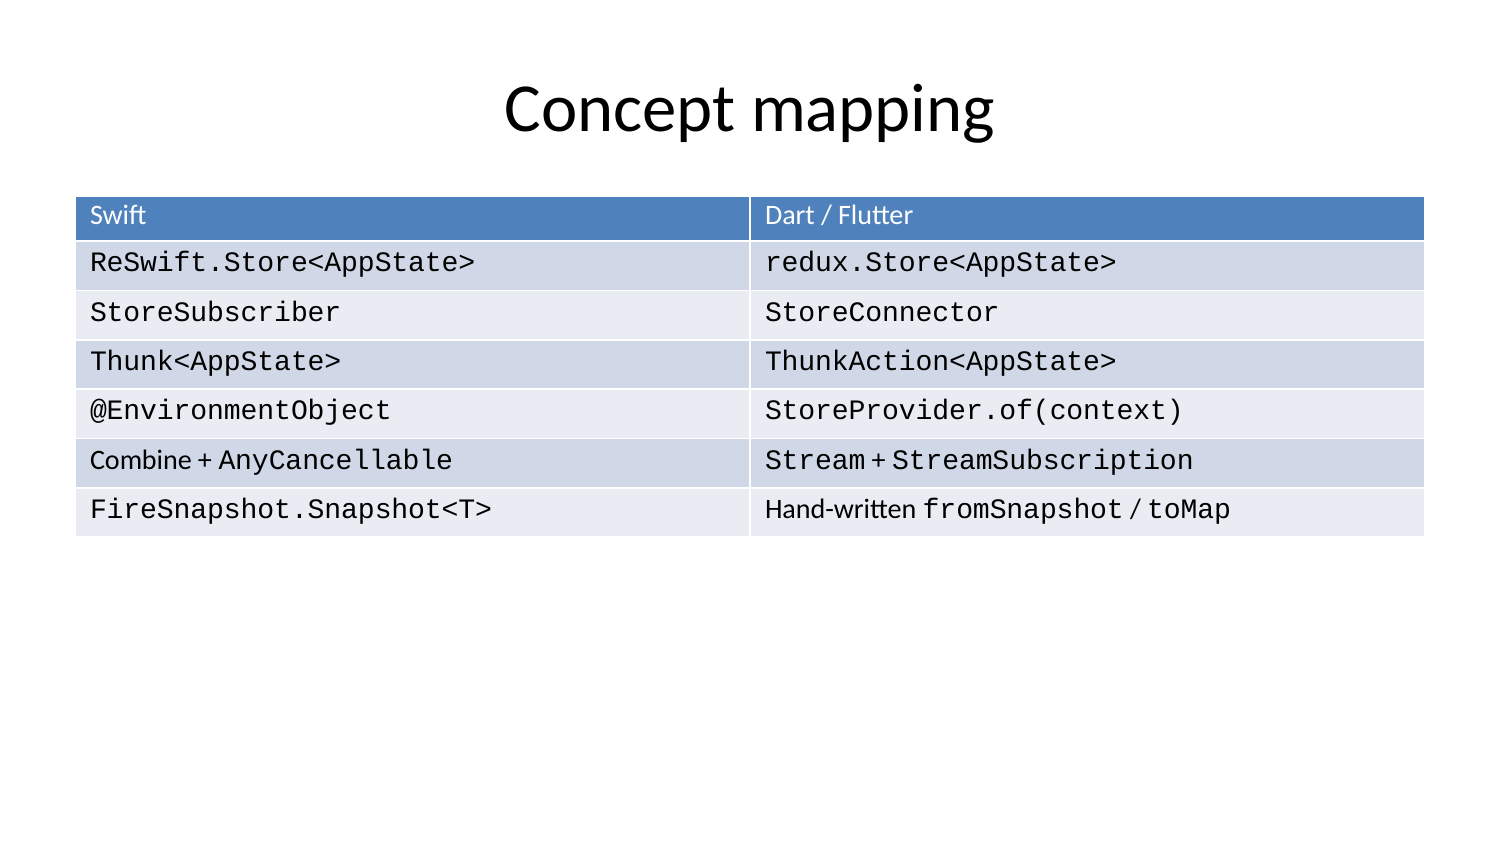

# Concept mapping
| Swift | Dart / Flutter |
| --- | --- |
| ReSwift.Store<AppState> | redux.Store<AppState> |
| StoreSubscriber | StoreConnector |
| Thunk<AppState> | ThunkAction<AppState> |
| @EnvironmentObject | StoreProvider.of(context) |
| Combine + AnyCancellable | Stream + StreamSubscription |
| FireSnapshot.Snapshot<T> | Hand-written fromSnapshot / toMap |